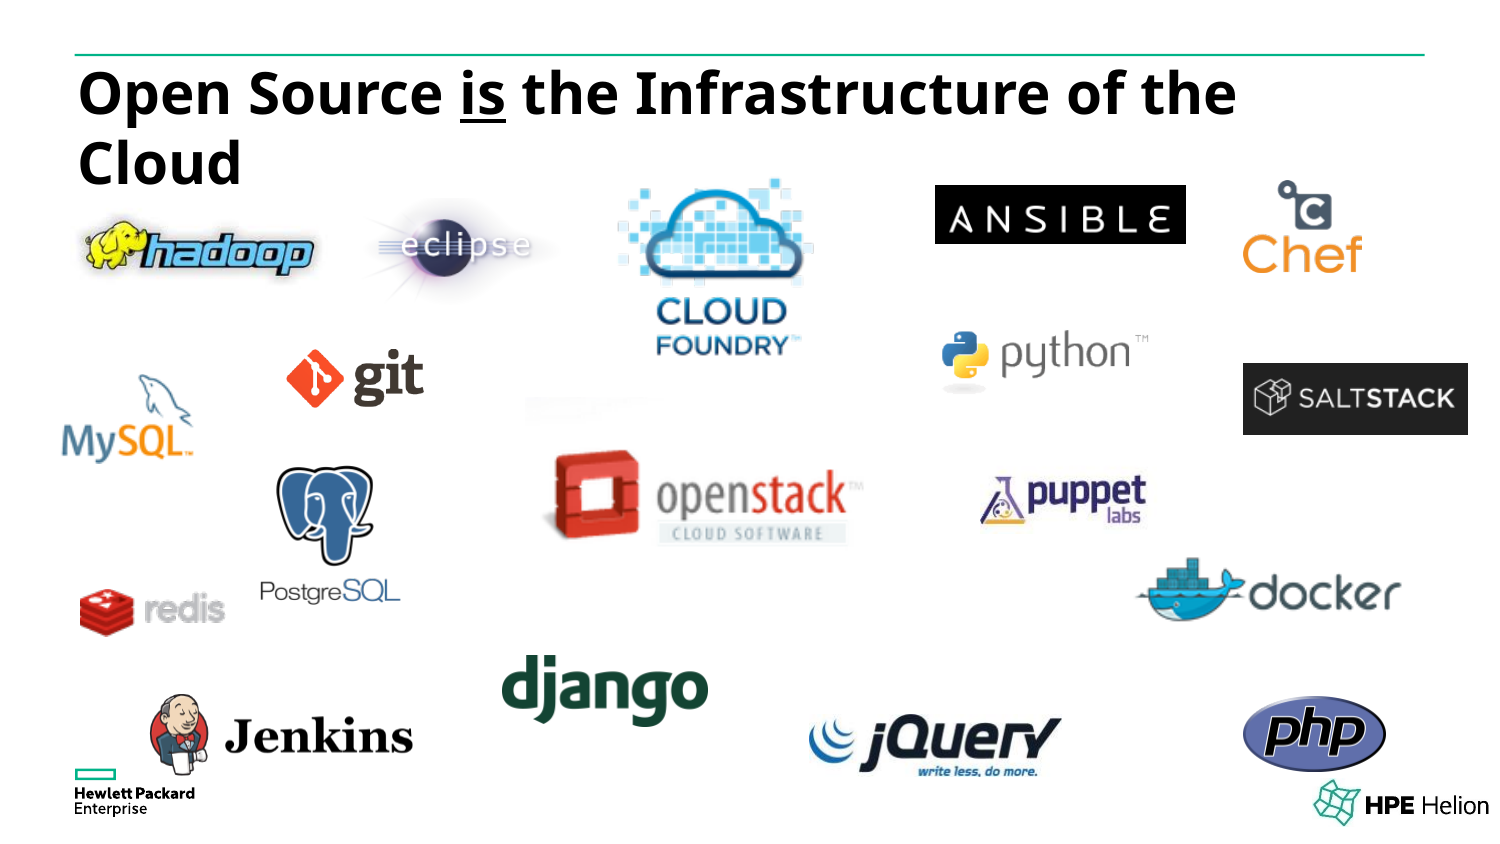

# Open Source is the Infrastructure of the Cloud